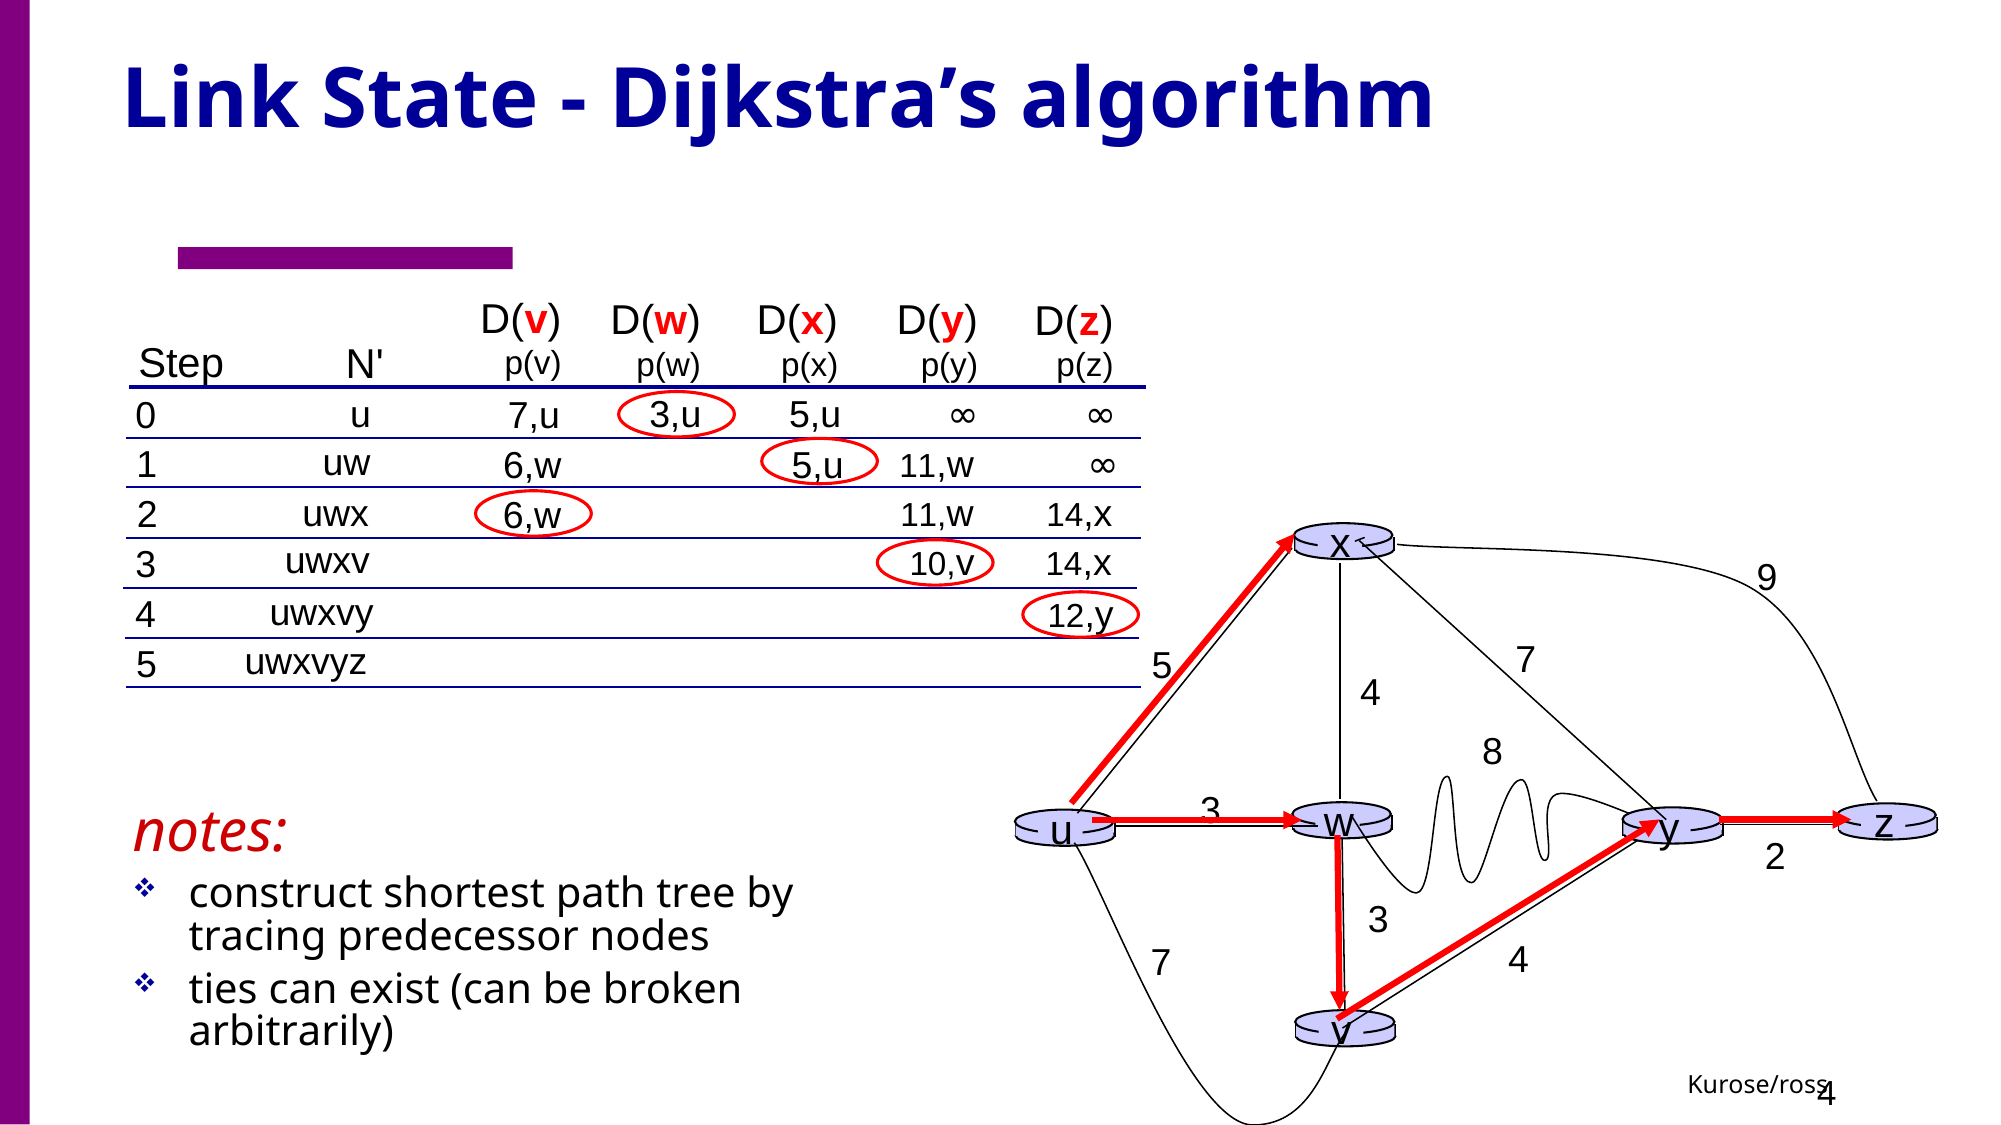

Link State - Dijkstra’s algorithm
D(v)
p(v)
D(w)
p(w)
D(x)
p(x)
D(y)
p(y)
D(z)
p(z)
Step
N'
u
∞
∞
3,u
5,u
7,u
0
uw
1
11,w
∞
5,u
6,w
uwx
11,w
14,x
6,w
2
x
9
7
5
4
8
3
w
z
y
u
2
3
4
7
v
uwxv
10,v
14,x
3
uwxvy
4
12,y
uwxvyz
5
notes:
construct shortest path tree by tracing predecessor nodes
ties can exist (can be broken arbitrarily)
Kurose/ross